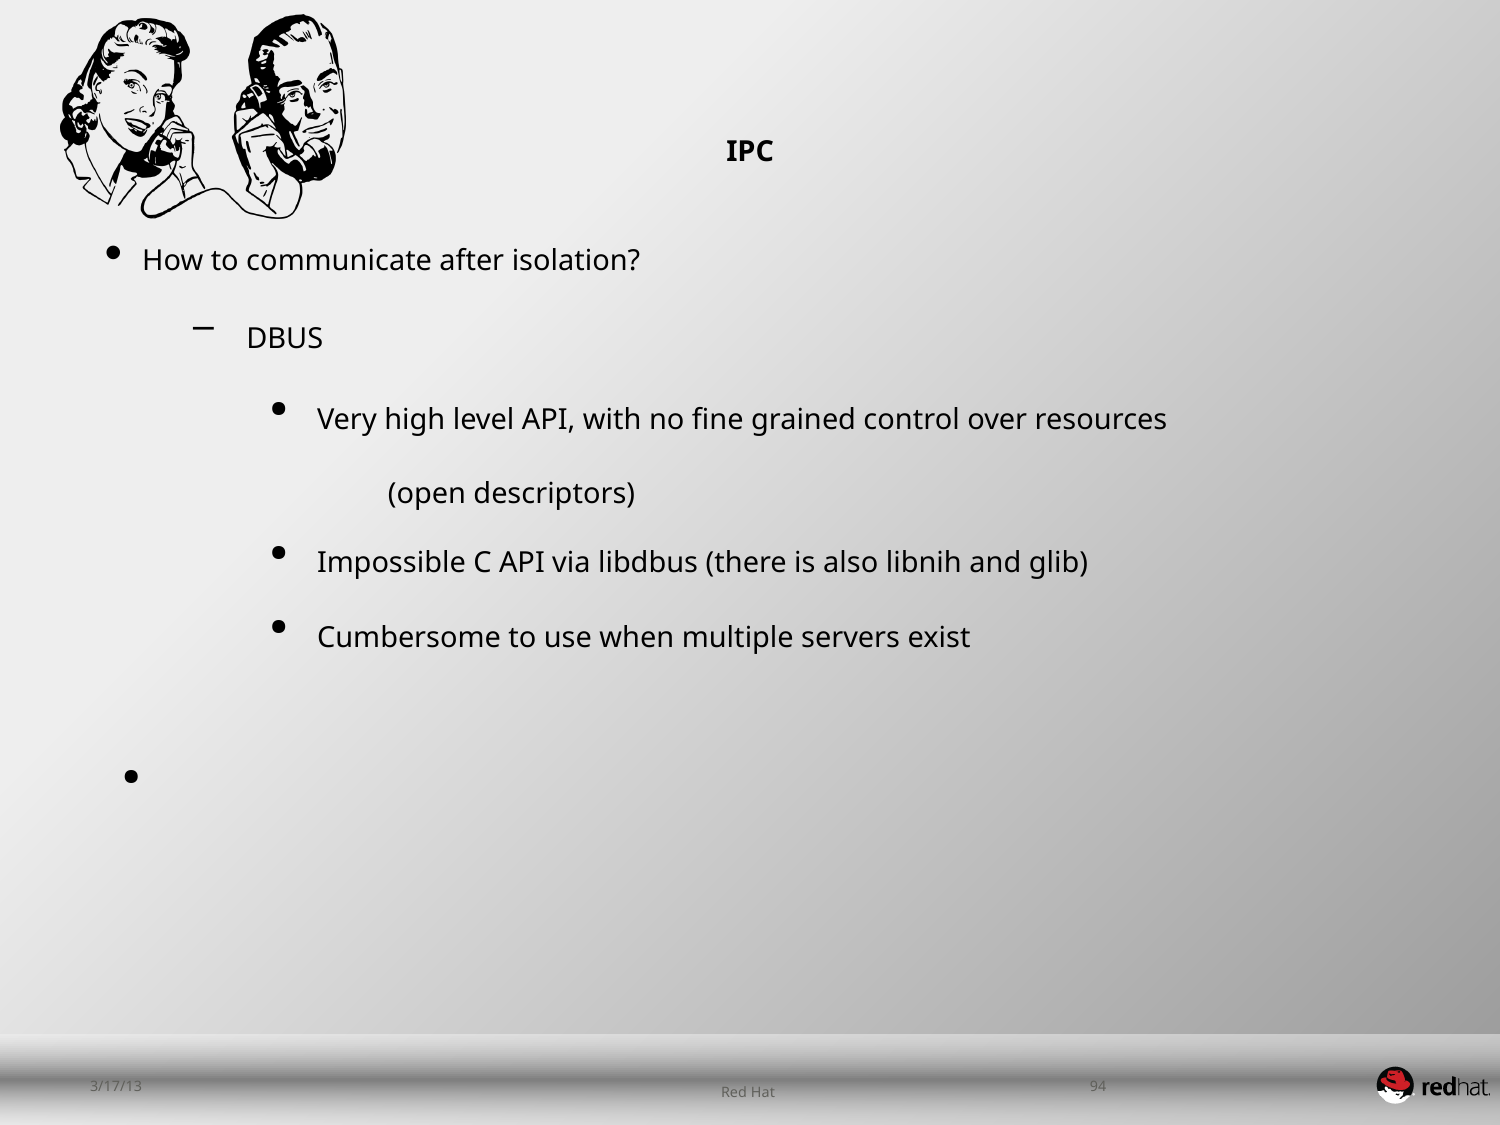

# IPC
How to communicate after isolation?
DBUS
Very high level API, with no fine grained control over resources
(open descriptors)
Impossible C API via libdbus (there is also libnih and glib)
Cumbersome to use when multiple servers exist
3/17/13
Red Hat